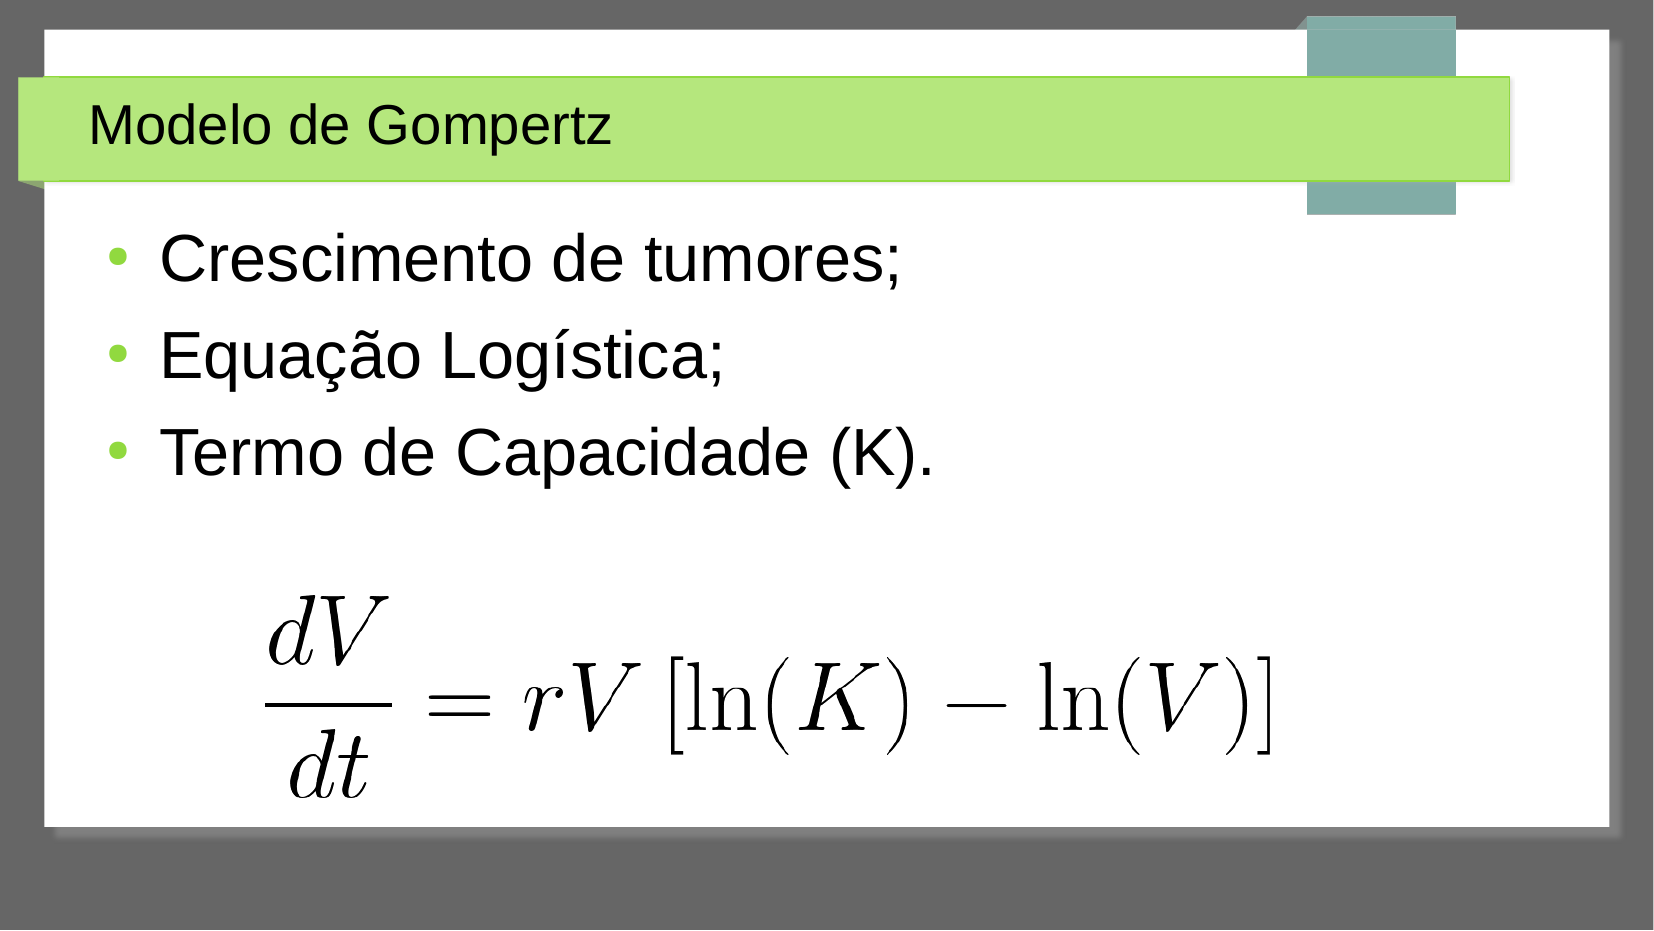

# Modelo de Gompertz
Crescimento de tumores;
Equação Logística;
Termo de Capacidade (K).